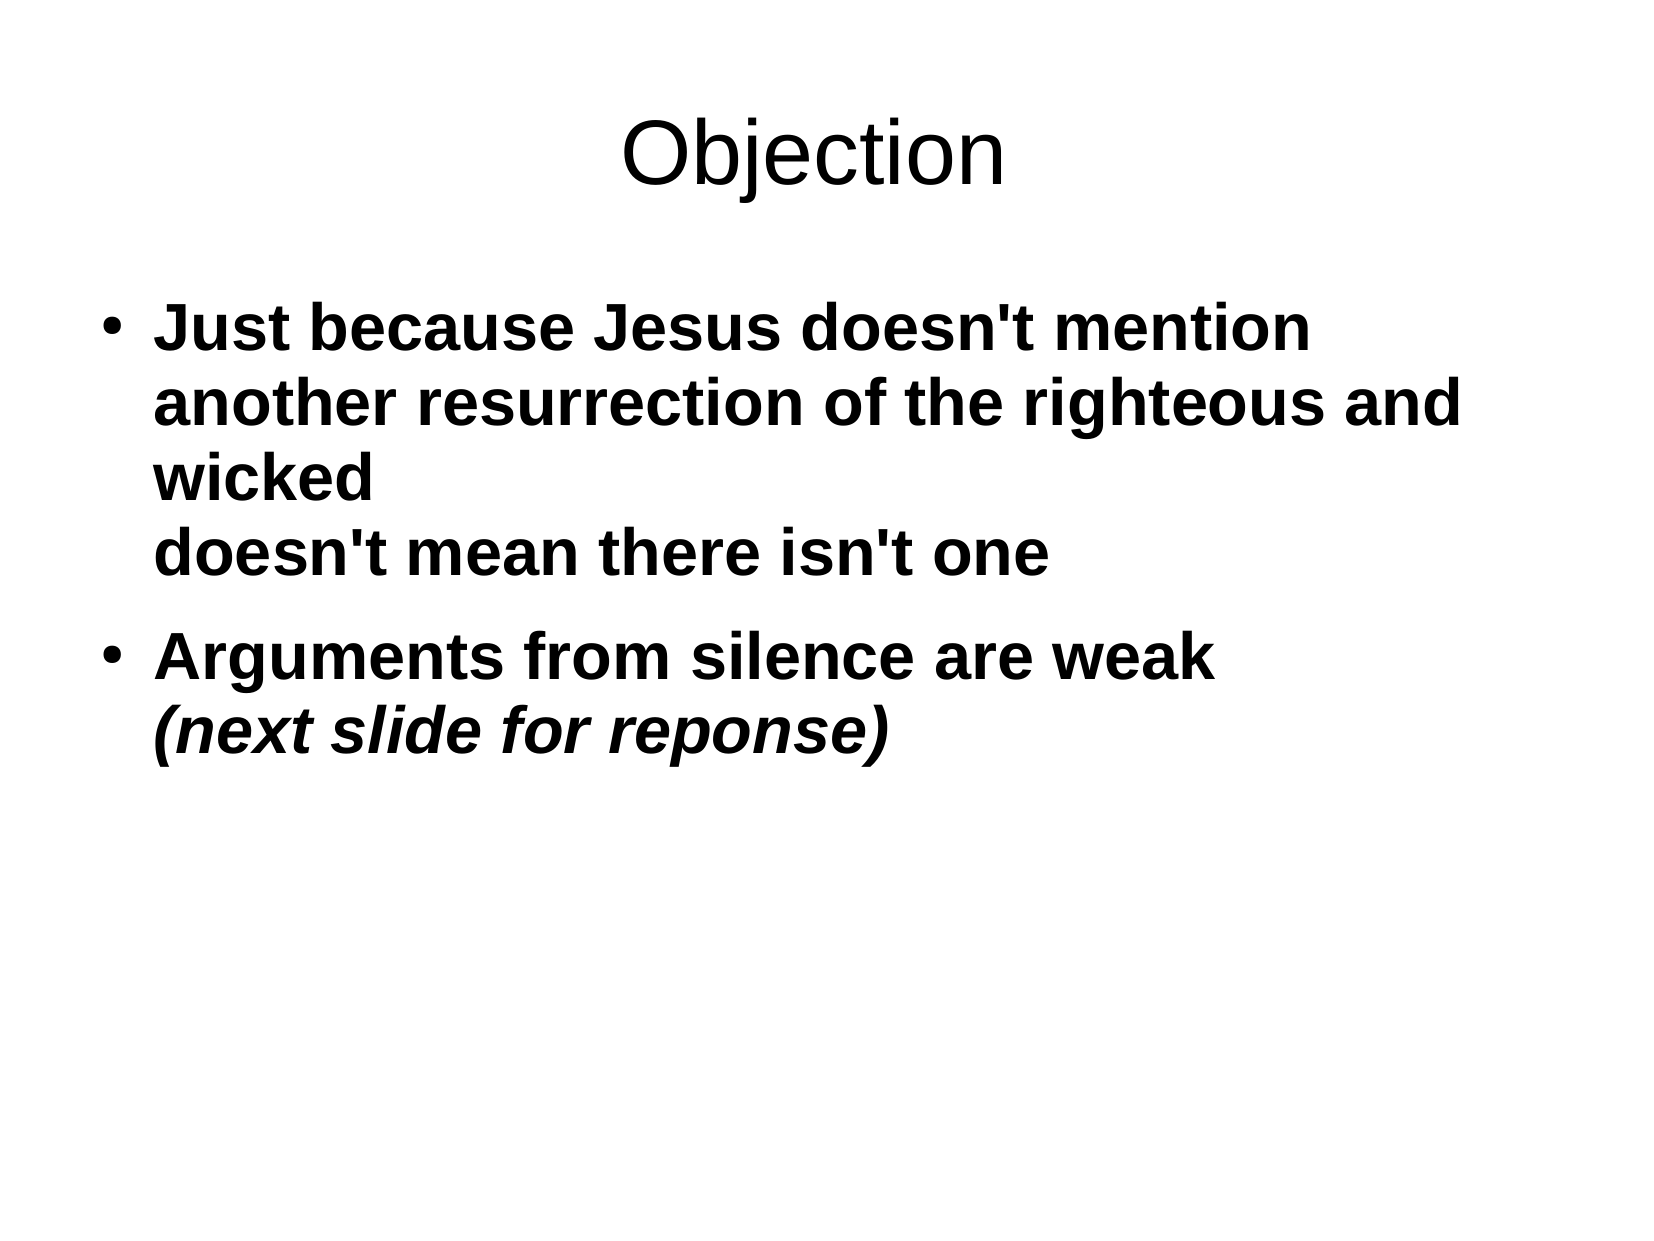

# Objection
Just because Jesus doesn't mention another resurrection of the righteous and wicked
doesn't mean there isn't one
Arguments from silence are weak
(next slide for reponse)